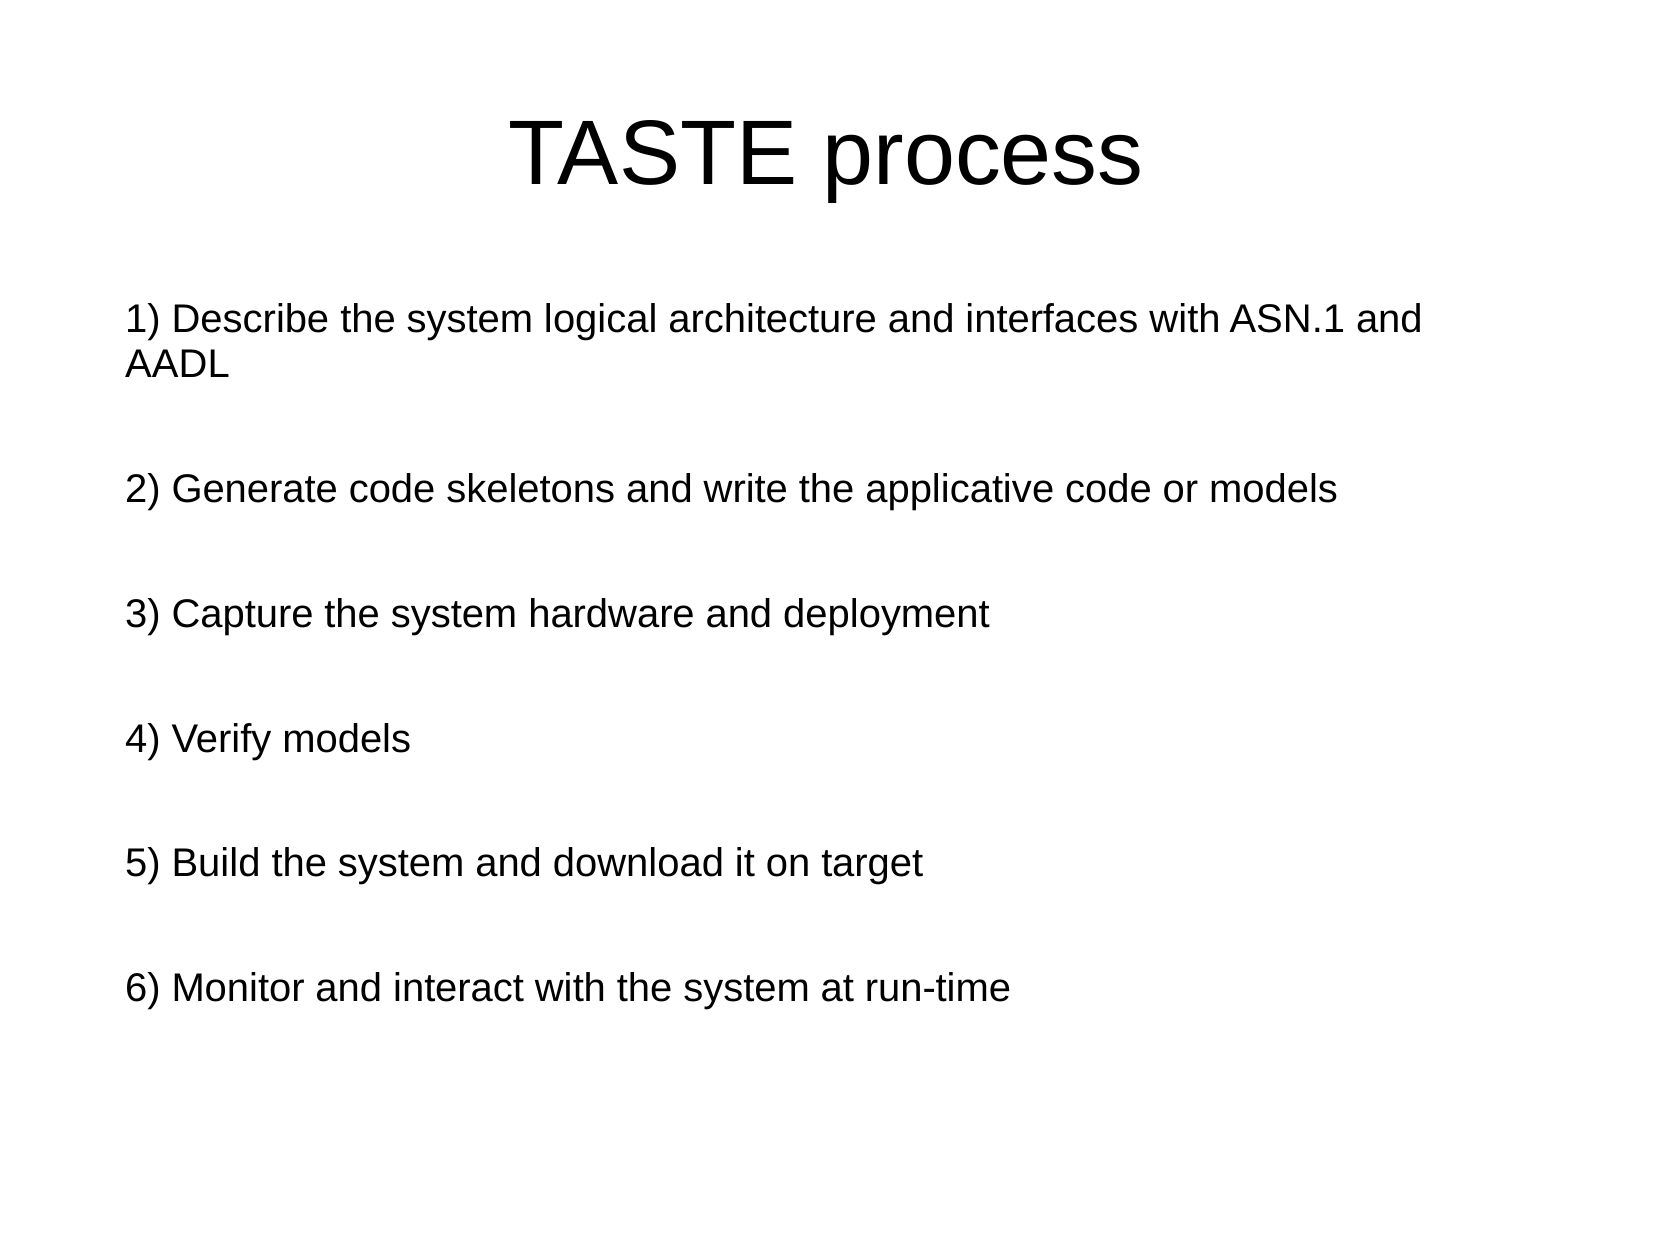

# TASTE process
1) Describe the system logical architecture and interfaces with ASN.1 and AADL
2) Generate code skeletons and write the applicative code or models
3) Capture the system hardware and deployment
4) Verify models
5) Build the system and download it on target
6) Monitor and interact with the system at run-time